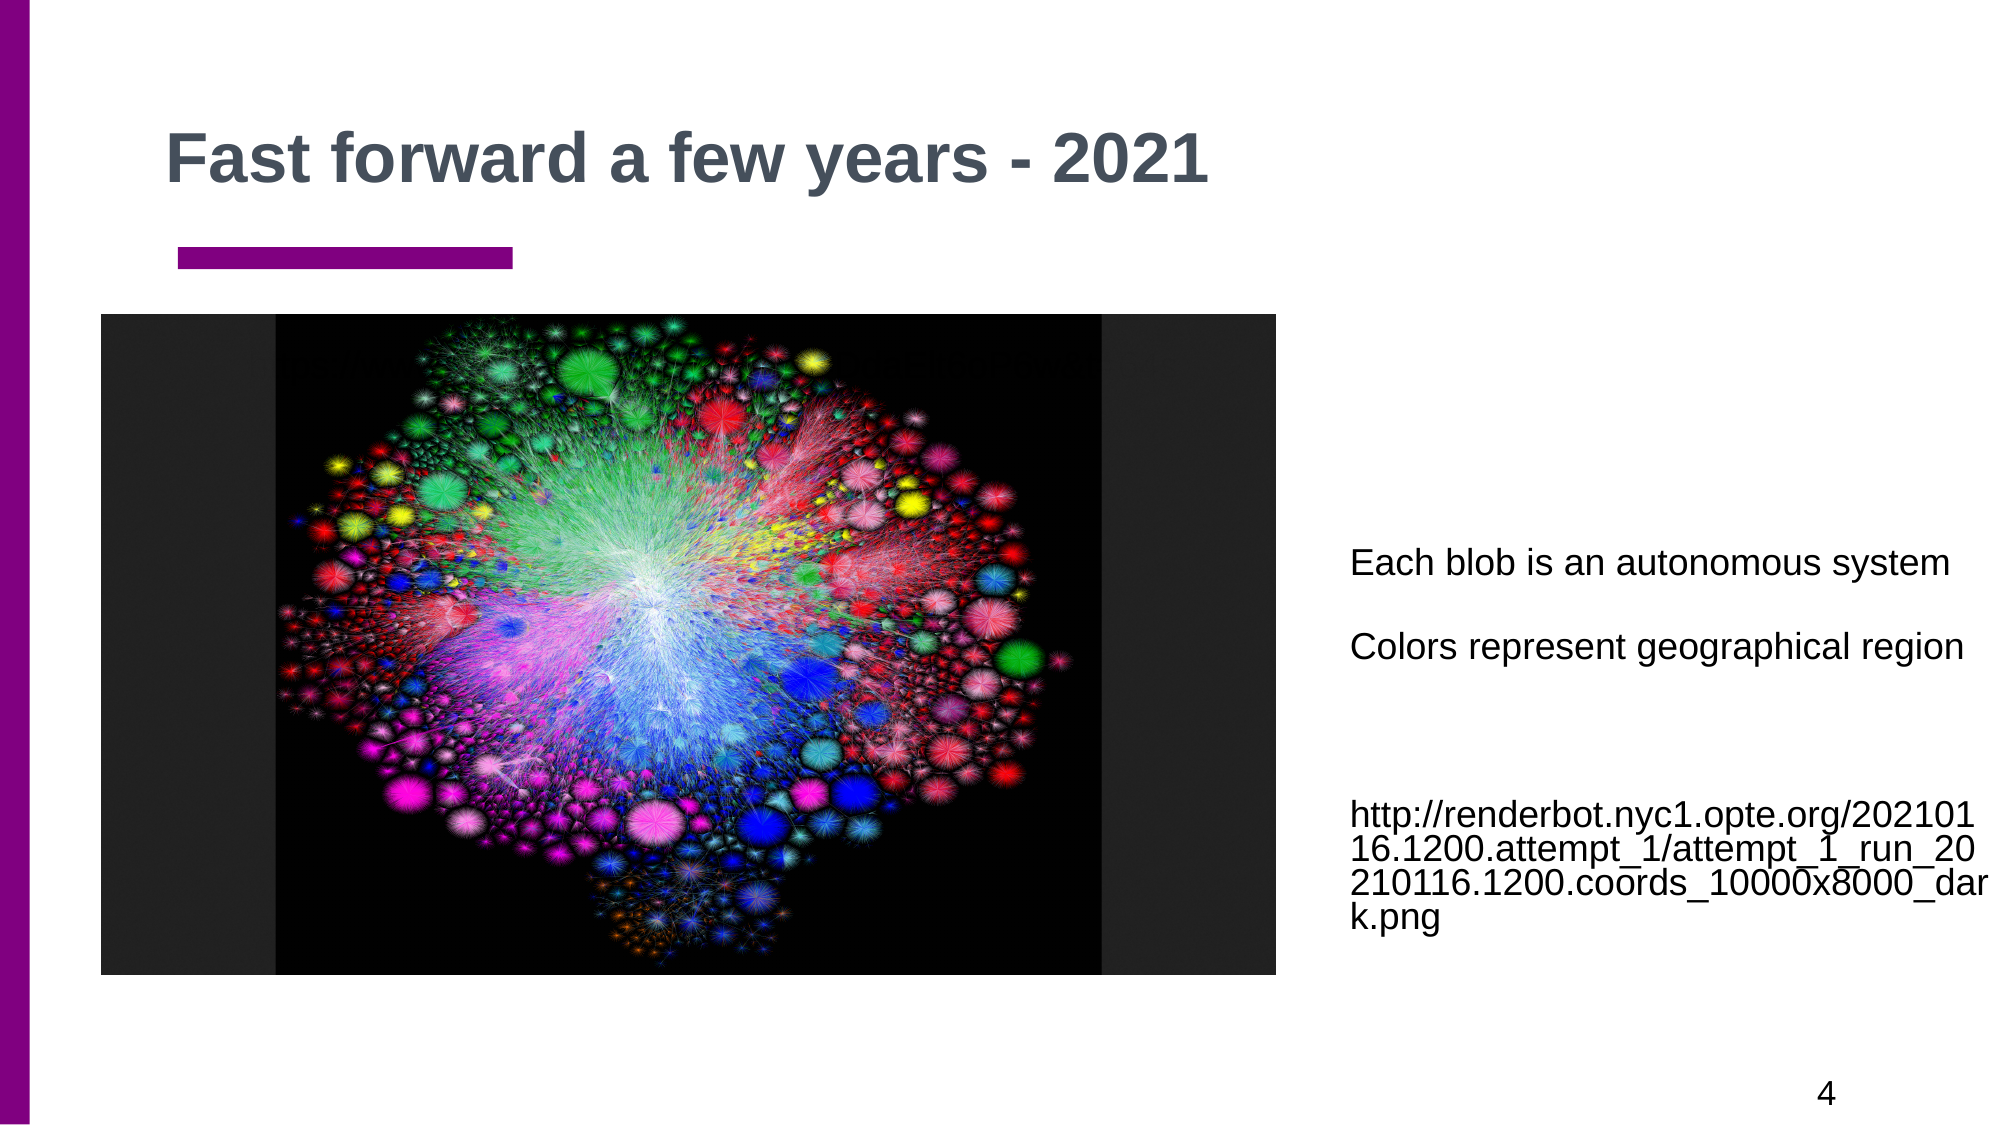

Fast forward a few years - 2021
https://www.youtube.com/watch?v=DdaElt6oP6w&t=64s
Each blob is an autonomous system
Colors represent geographical region
http://renderbot.nyc1.opte.org/20210116.1200.attempt_1/attempt_1_run_20210116.1200.coords_10000x8000_dark.png